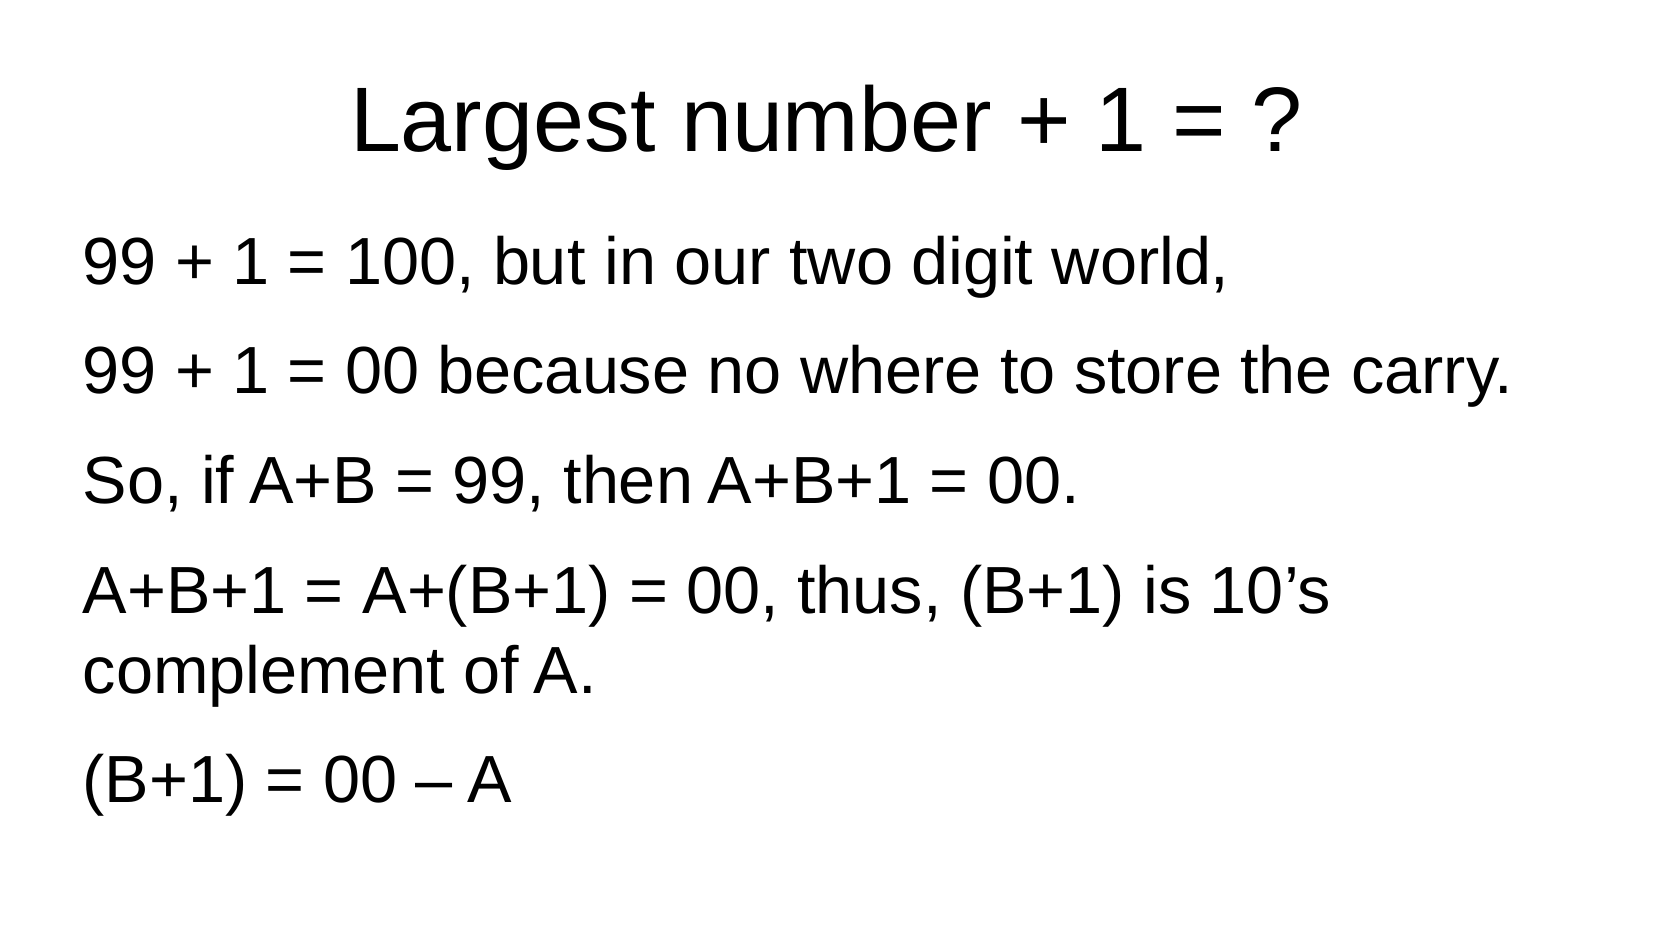

Largest number + 1 = ?
99 + 1 = 100, but in our two digit world,
99 + 1 = 00 because no where to store the carry.
So, if A+B = 99, then A+B+1 = 00.
A+B+1 = A+(B+1) = 00, thus, (B+1) is 10’s complement of A.
(B+1) = 00 – A